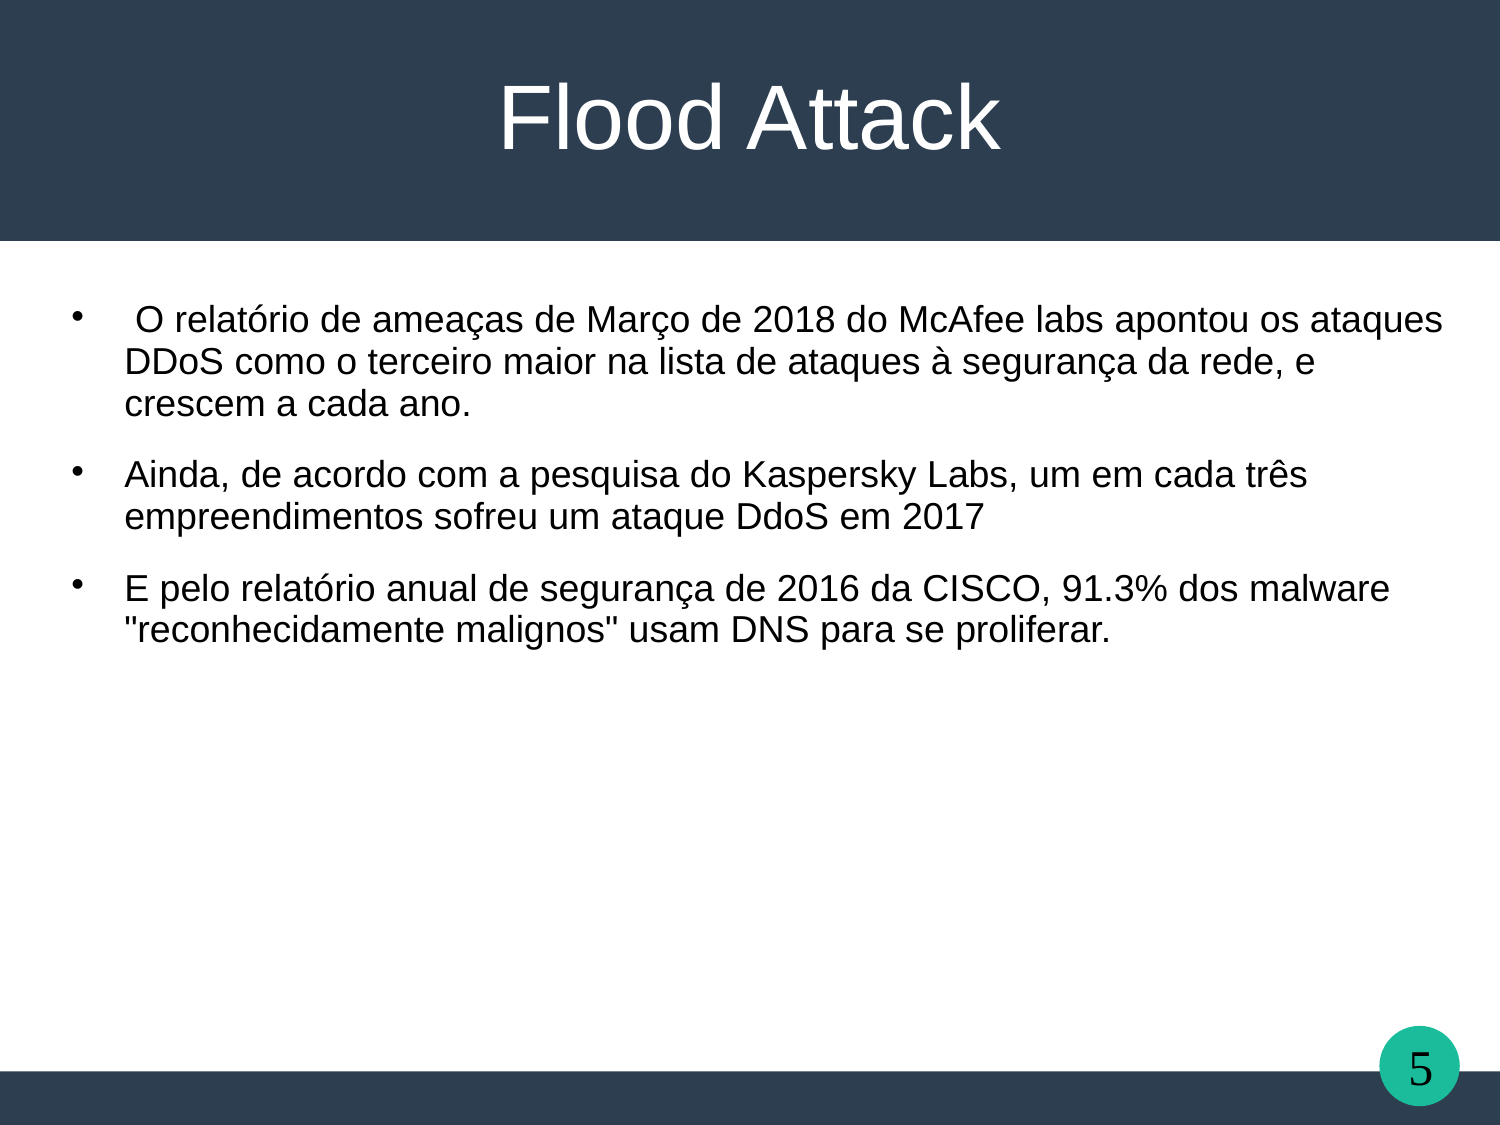

# Flood Attack
 O relatório de ameaças de Março de 2018 do McAfee labs apontou os ataques DDoS como o terceiro maior na lista de ataques à segurança da rede, e crescem a cada ano.
Ainda, de acordo com a pesquisa do Kaspersky Labs, um em cada três empreendimentos sofreu um ataque DdoS em 2017
E pelo relatório anual de segurança de 2016 da CISCO, 91.3% dos malware "reconhecidamente malignos" usam DNS para se proliferar.